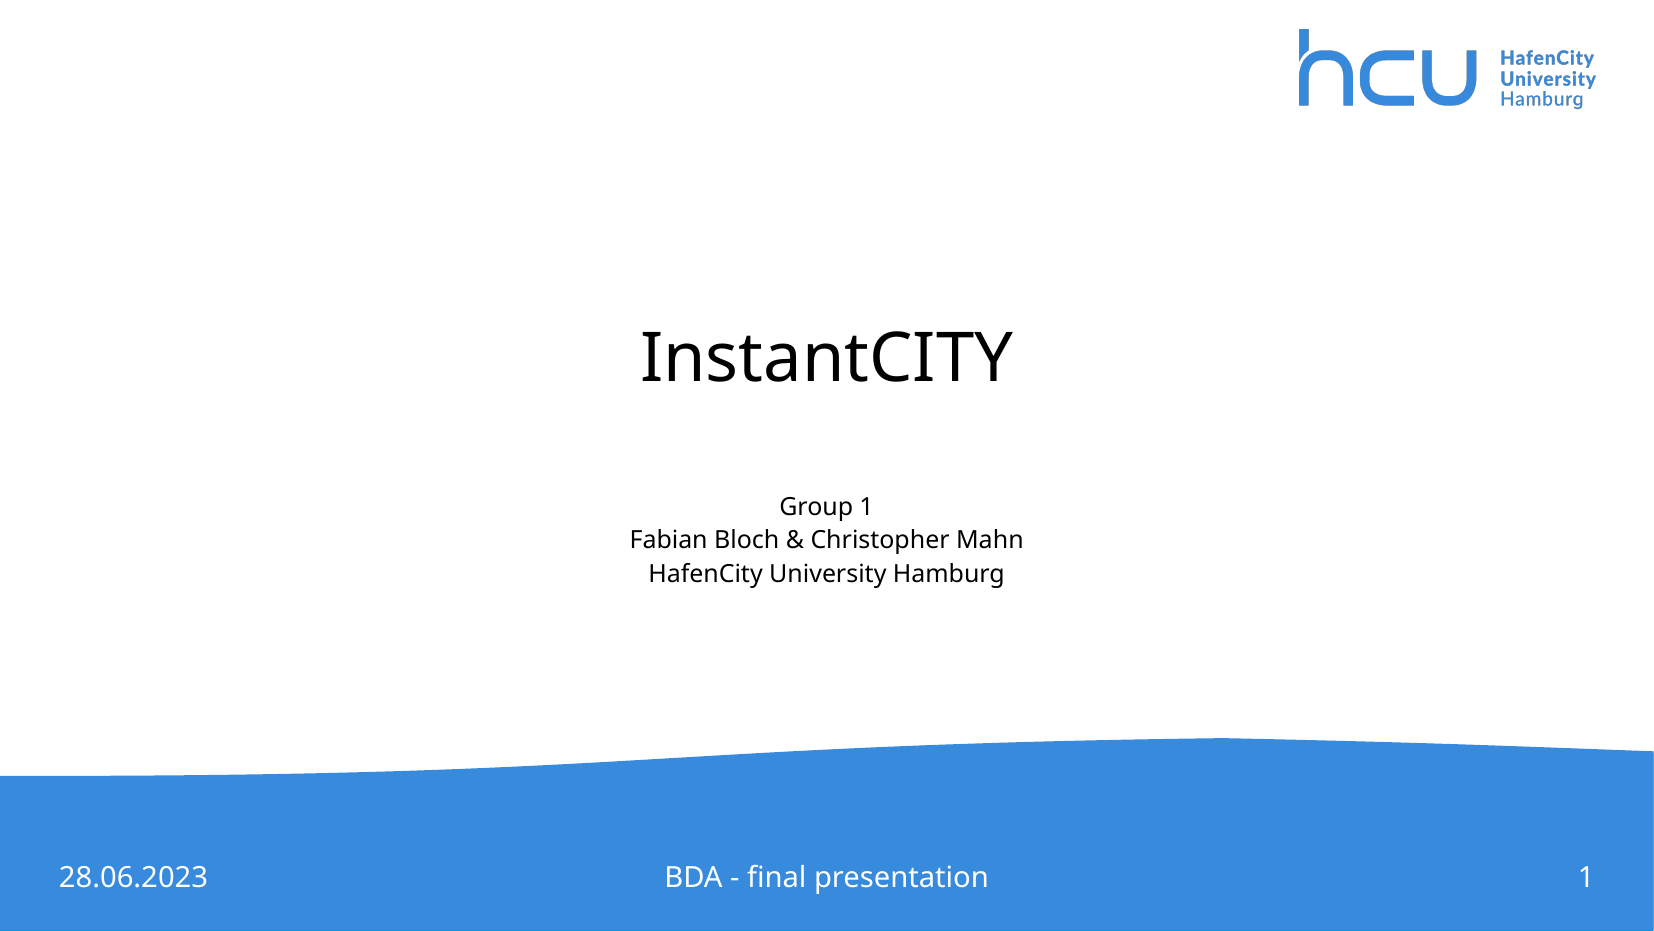

# InstantCITY
Group 1
Fabian Bloch & Christopher Mahn
HafenCity University Hamburg
28.06.2023
BDA - final presentation
1